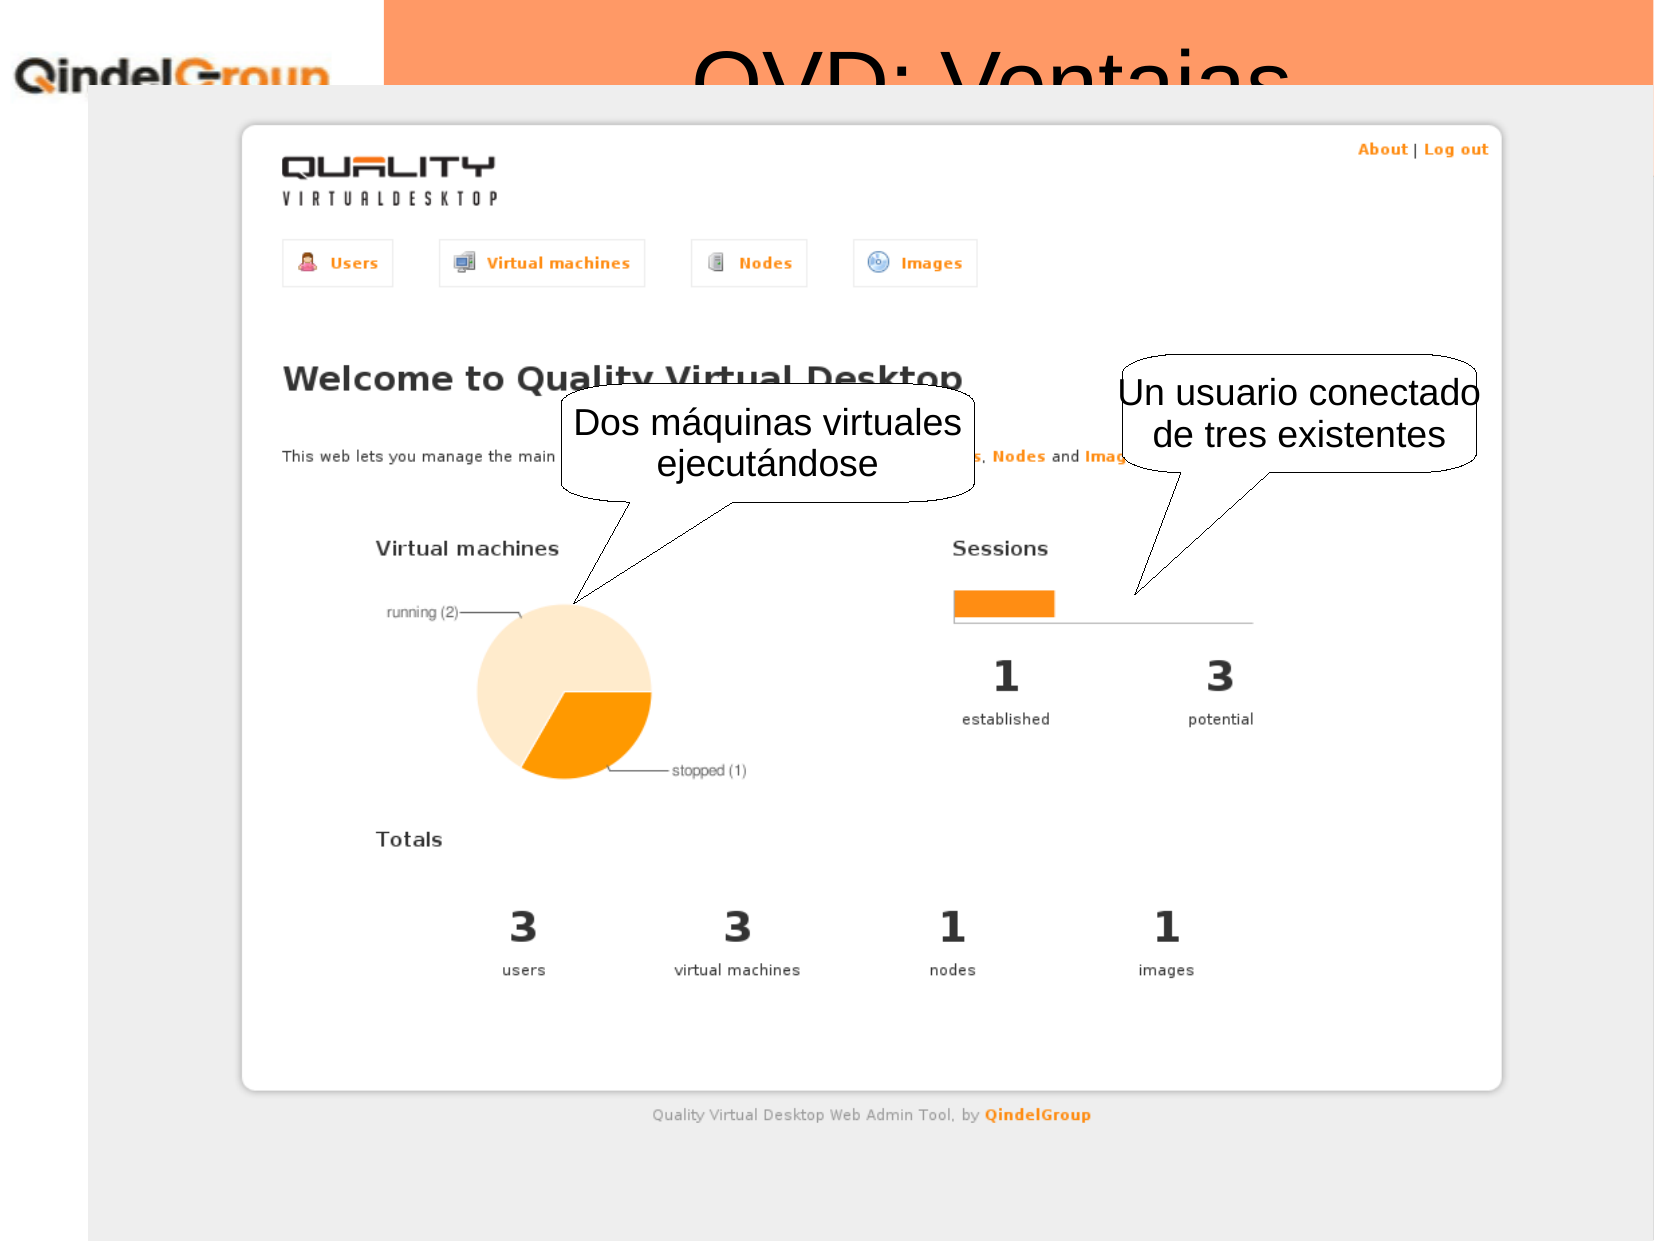

# QVD: Ventajas
Un usuario conectado
de tres existentes
Dos máquinas virtuales
ejecutándose